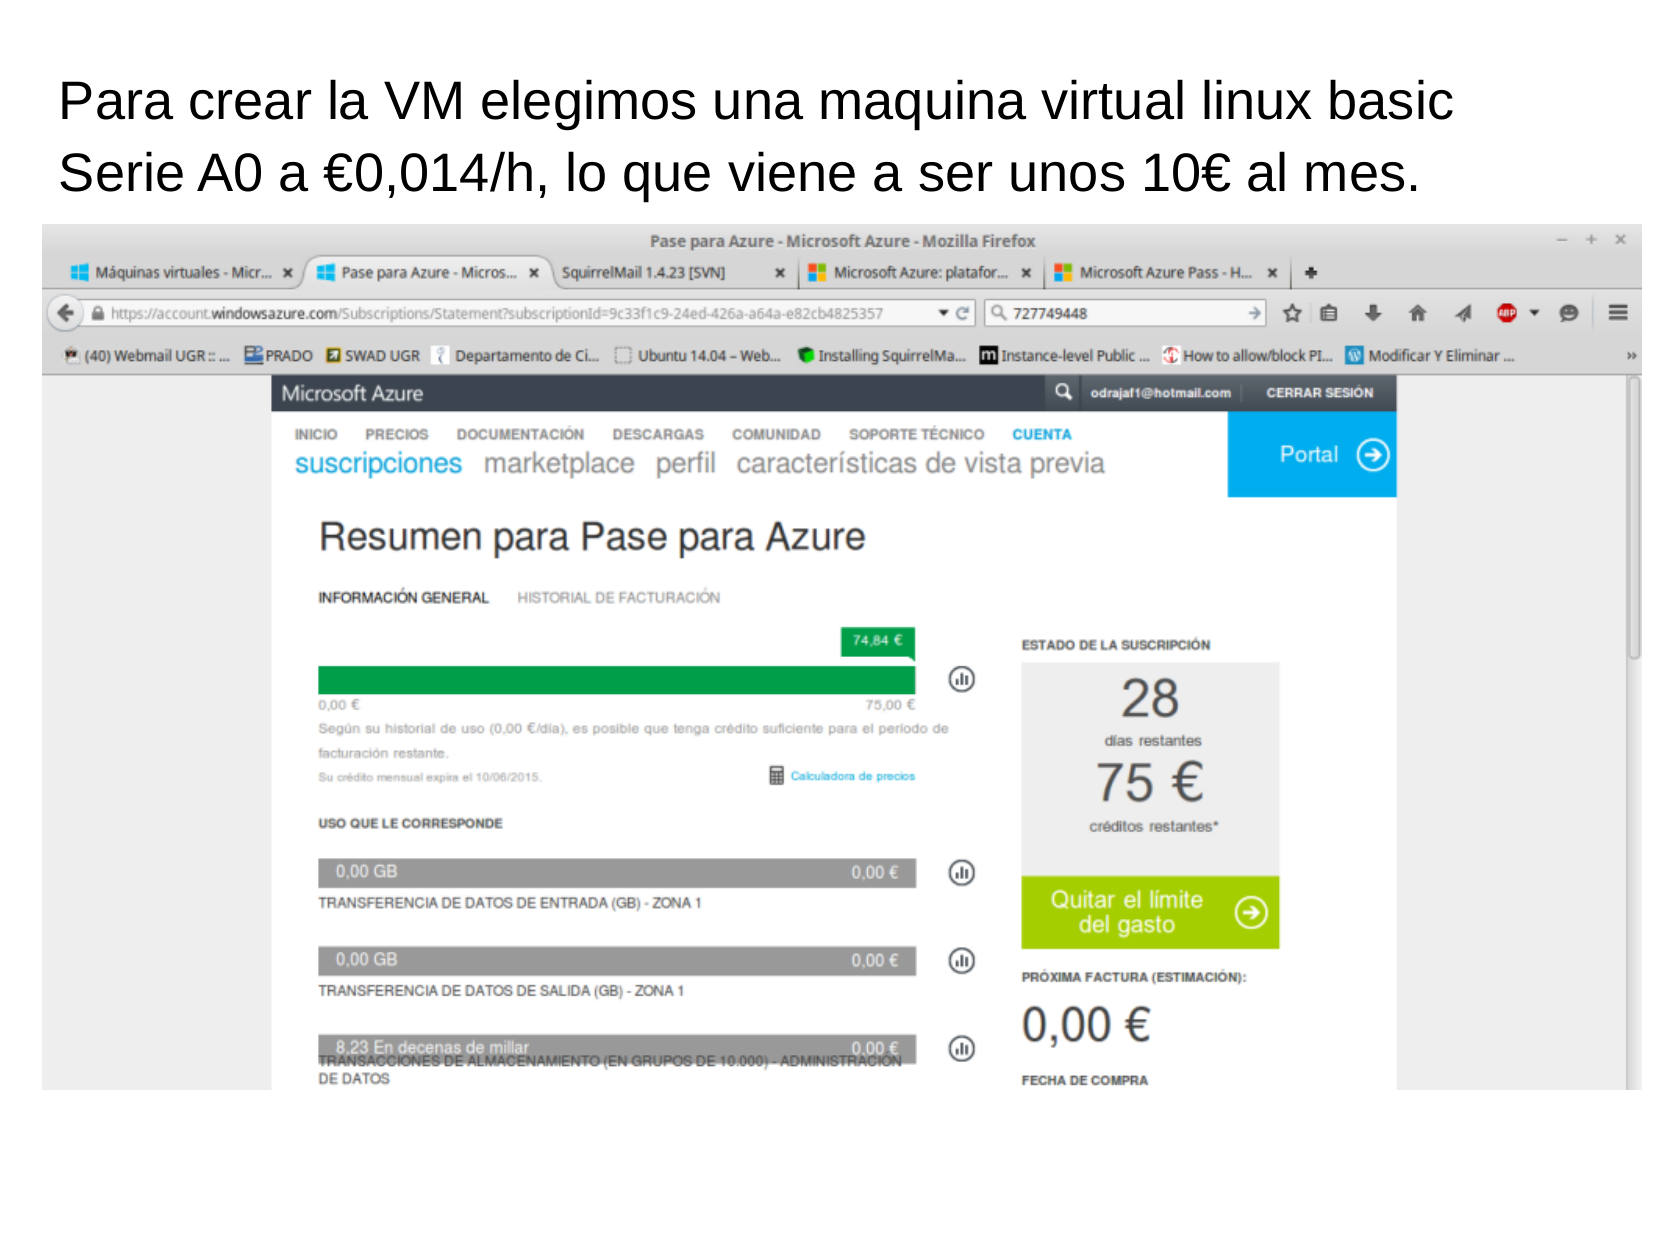

# Para crear la VM elegimos una maquina virtual linux basic Serie A0 a €0,014/h, lo que viene a ser unos 10€ al mes.